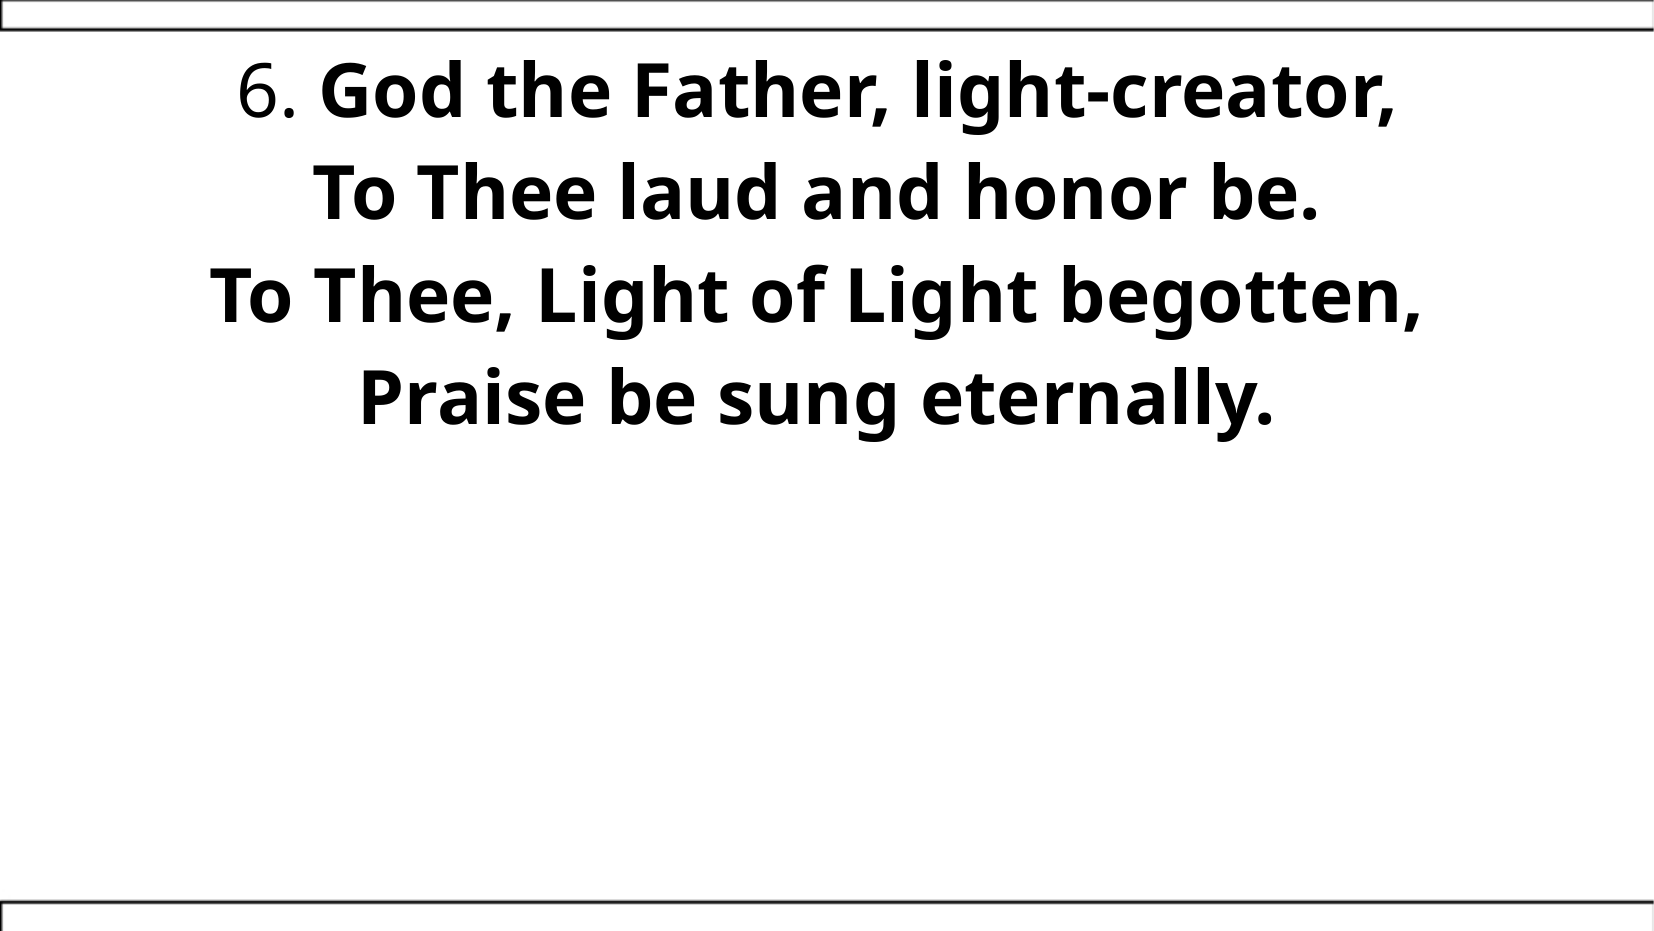

6. God the Father, light-creator,
To Thee laud and honor be.
To Thee, Light of Light begotten,
Praise be sung eternally.